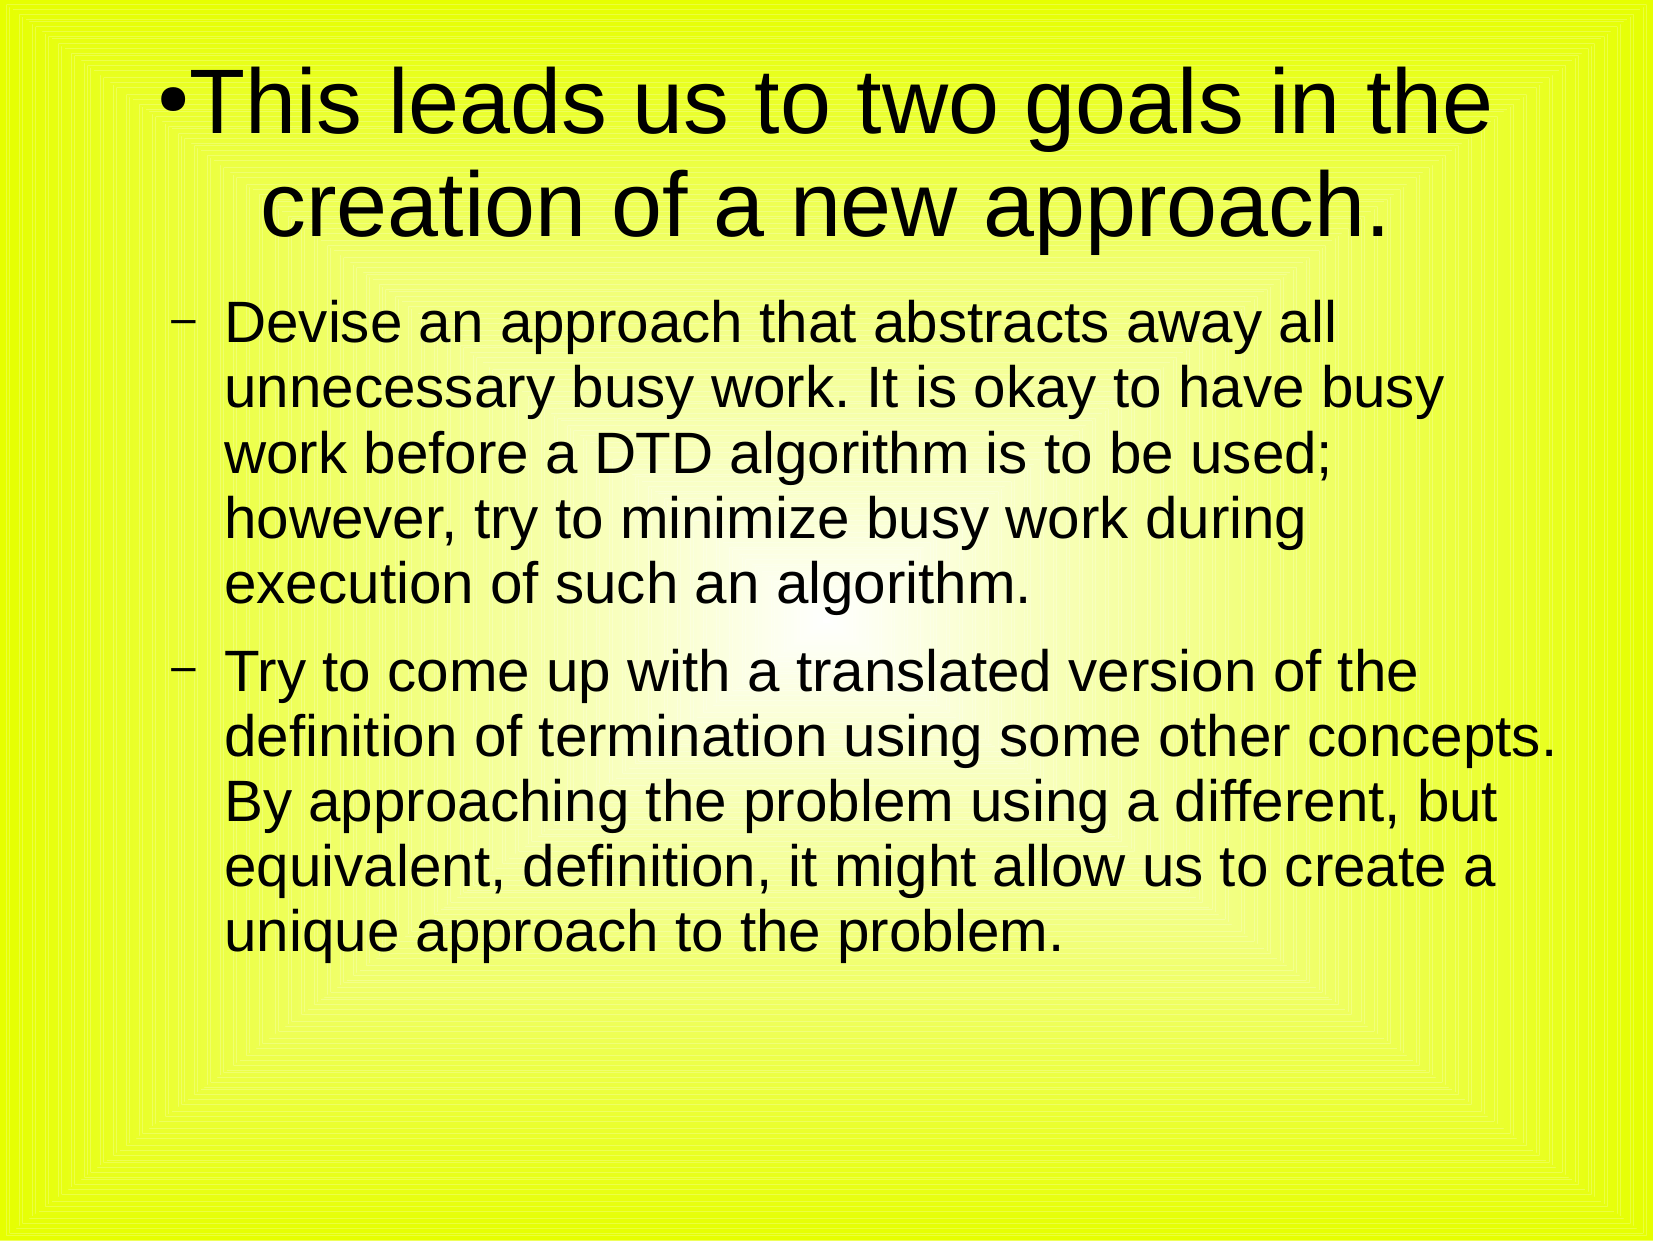

# This leads us to two goals in the creation of a new approach.
Devise an approach that abstracts away all unnecessary busy work. It is okay to have busy work before a DTD algorithm is to be used; however, try to minimize busy work during execution of such an algorithm.
Try to come up with a translated version of the definition of termination using some other concepts. By approaching the problem using a different, but equivalent, definition, it might allow us to create a unique approach to the problem.